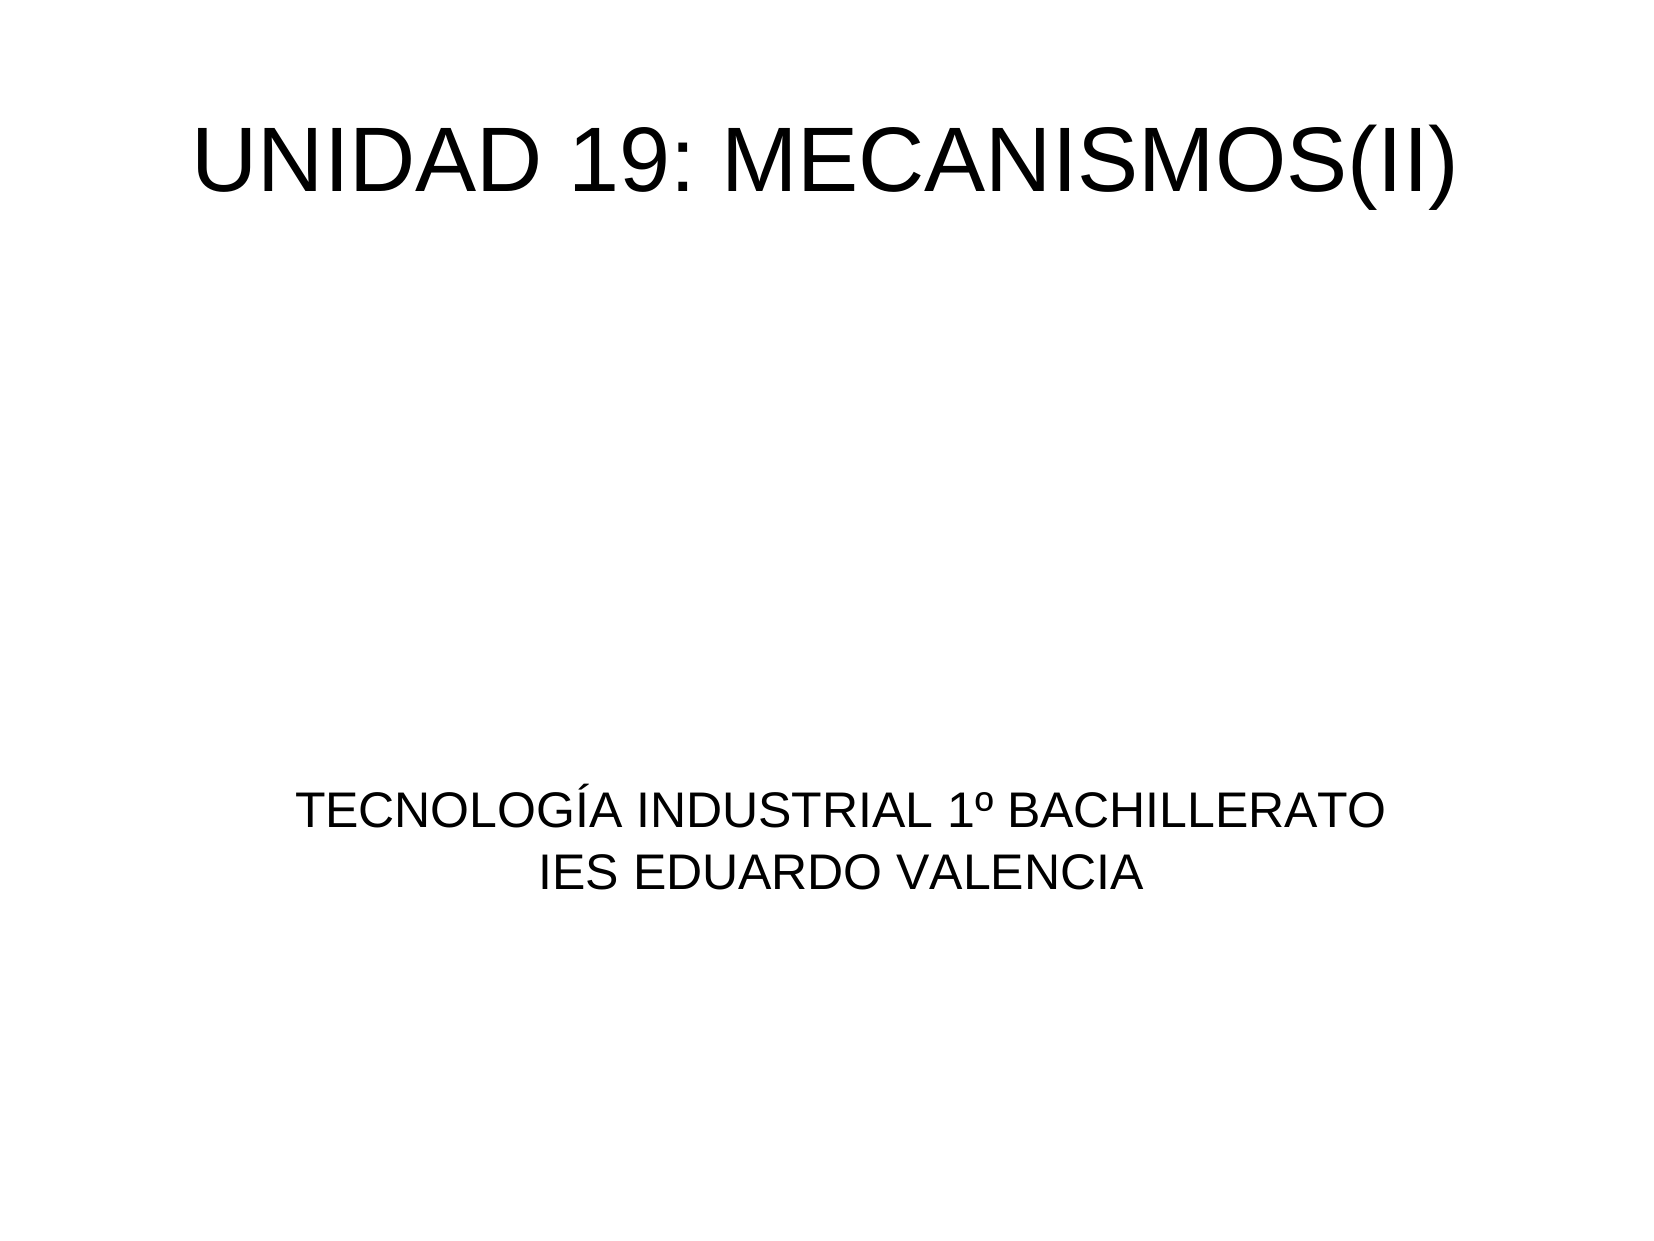

# UNIDAD 19: MECANISMOS(II)
TECNOLOGÍA INDUSTRIAL 1º BACHILLERATO
IES EDUARDO VALENCIA